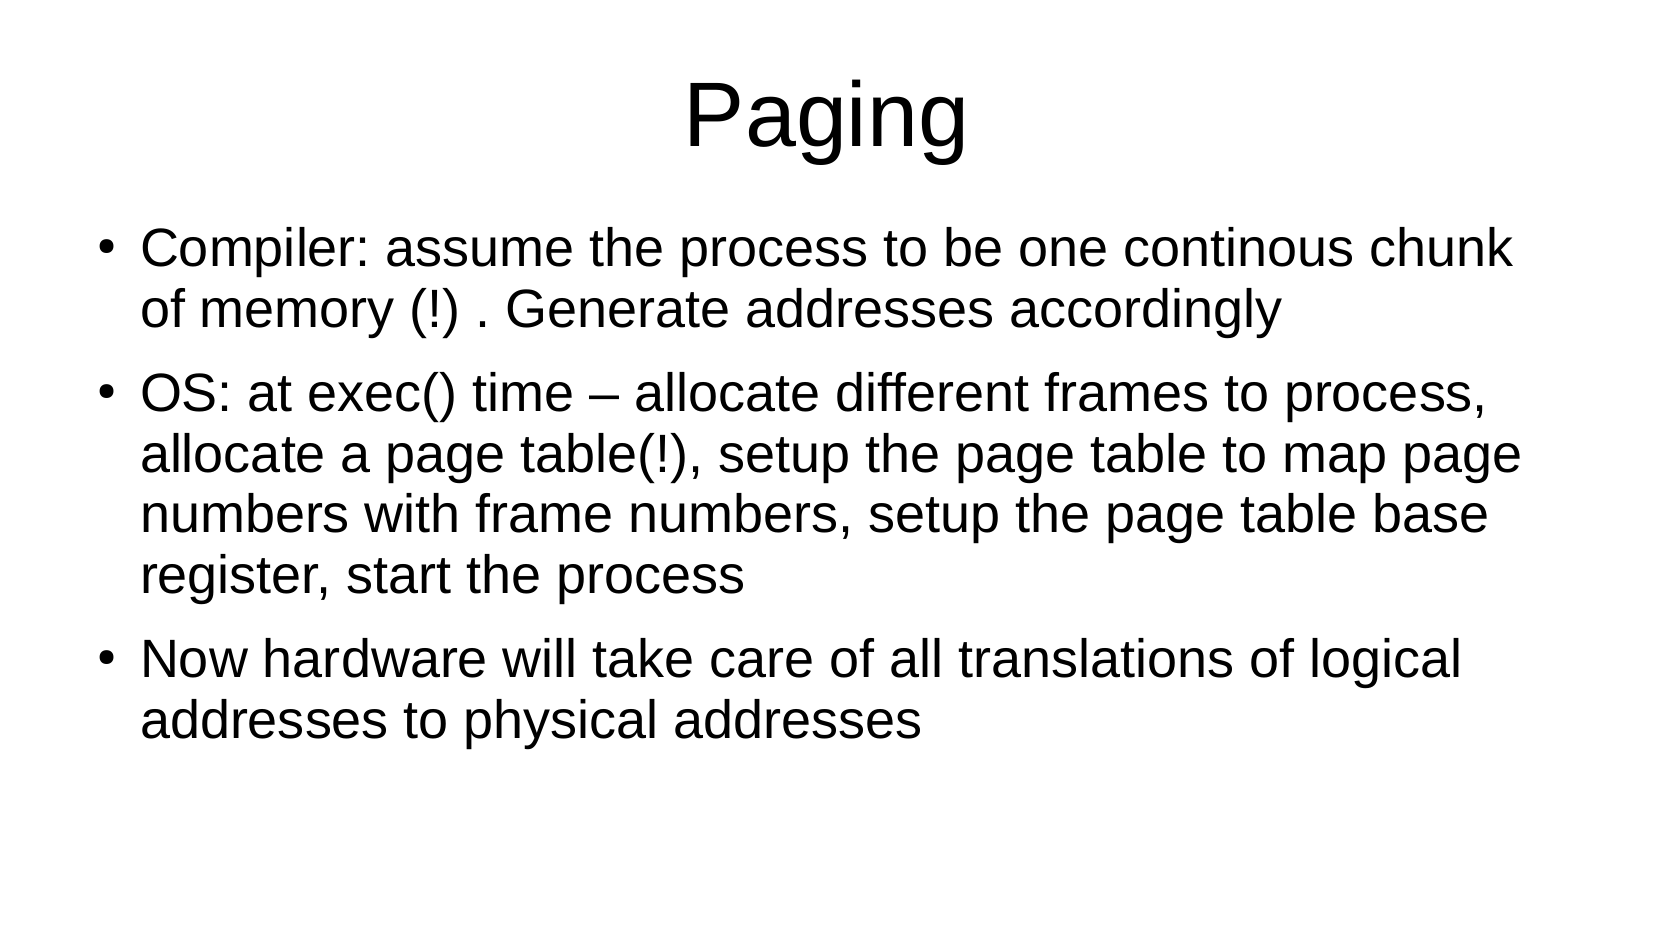

# Paging
Compiler: assume the process to be one continous chunk of memory (!) . Generate addresses accordingly
OS: at exec() time – allocate different frames to process, allocate a page table(!), setup the page table to map page numbers with frame numbers, setup the page table base register, start the process
Now hardware will take care of all translations of logical addresses to physical addresses